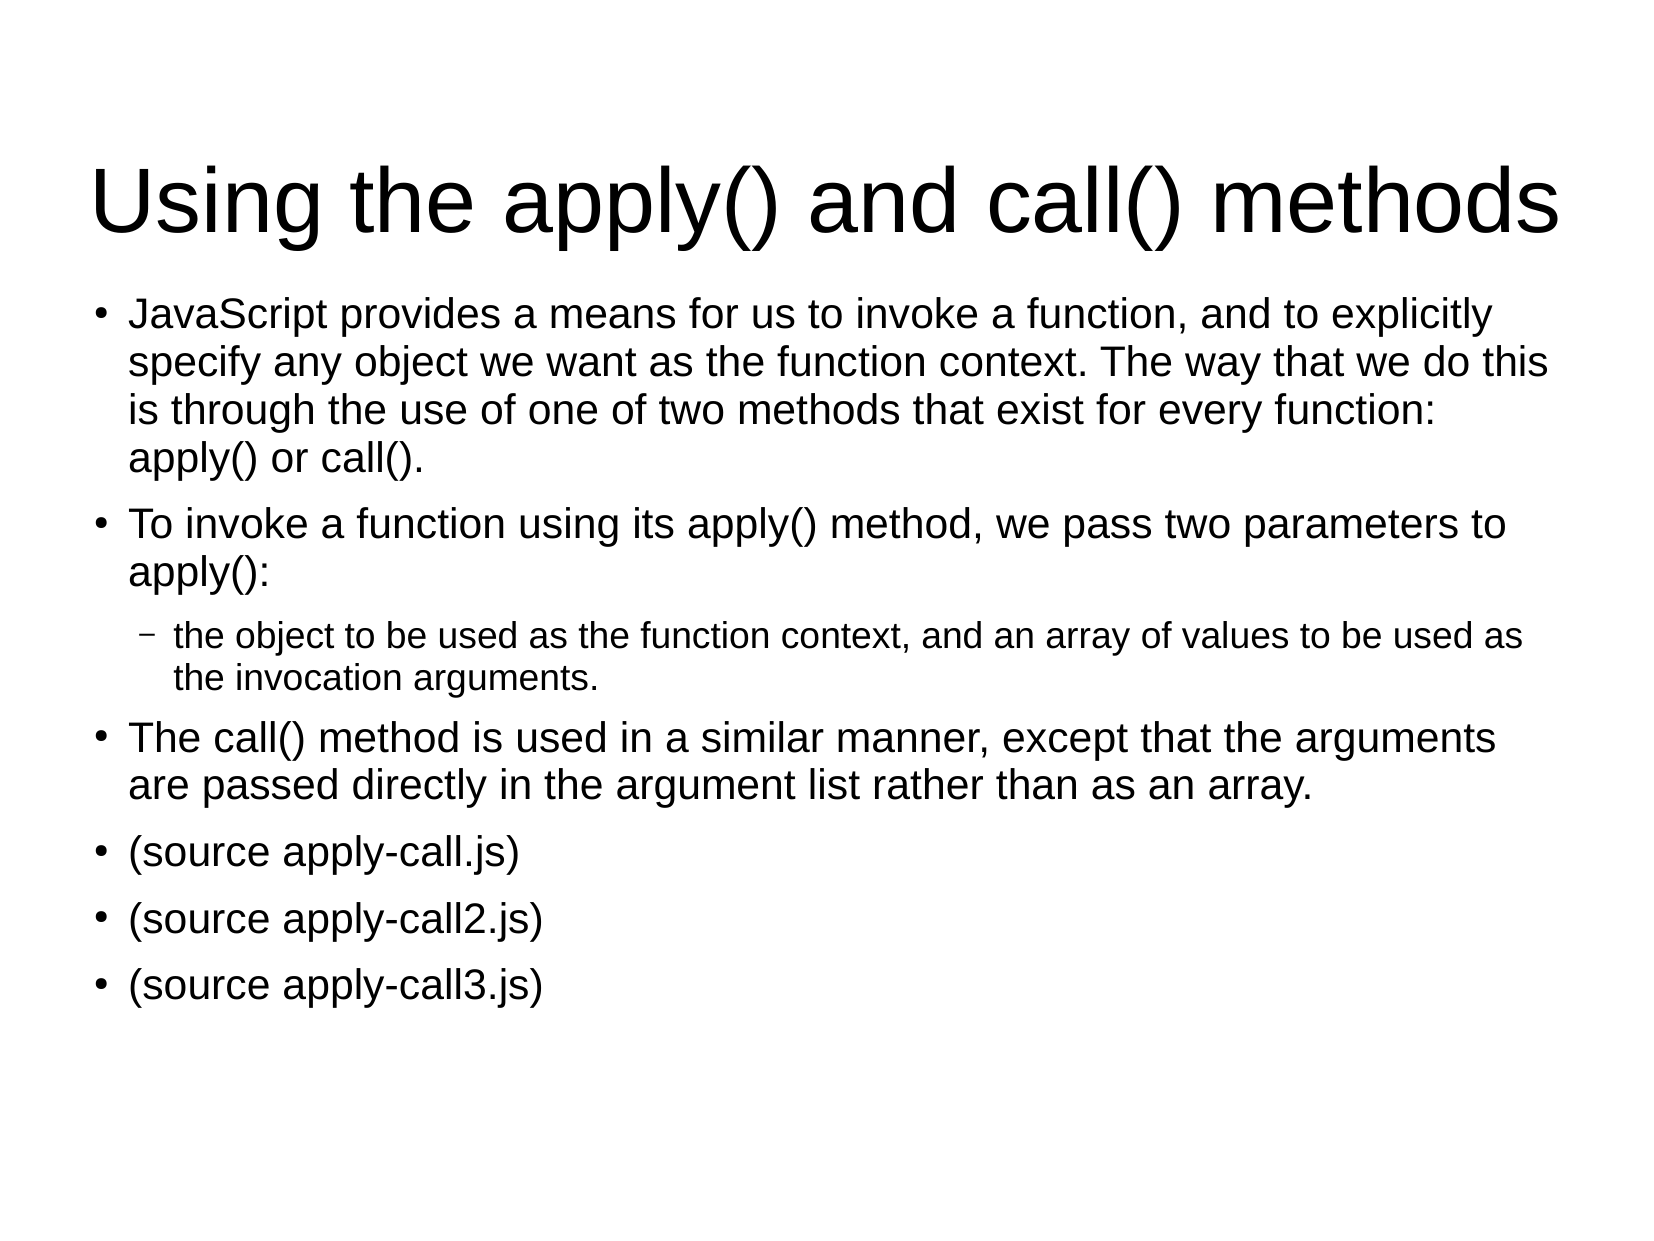

# Using the apply() and call() methods
JavaScript provides a means for us to invoke a function, and to explicitly specify any object we want as the function context. The way that we do this is through the use of one of two methods that exist for every function: apply() or call().
To invoke a function using its apply() method, we pass two parameters to apply():
the object to be used as the function context, and an array of values to be used as the invocation arguments.
The call() method is used in a similar manner, except that the arguments are passed directly in the argument list rather than as an array.
(source apply-call.js)
(source apply-call2.js)
(source apply-call3.js)